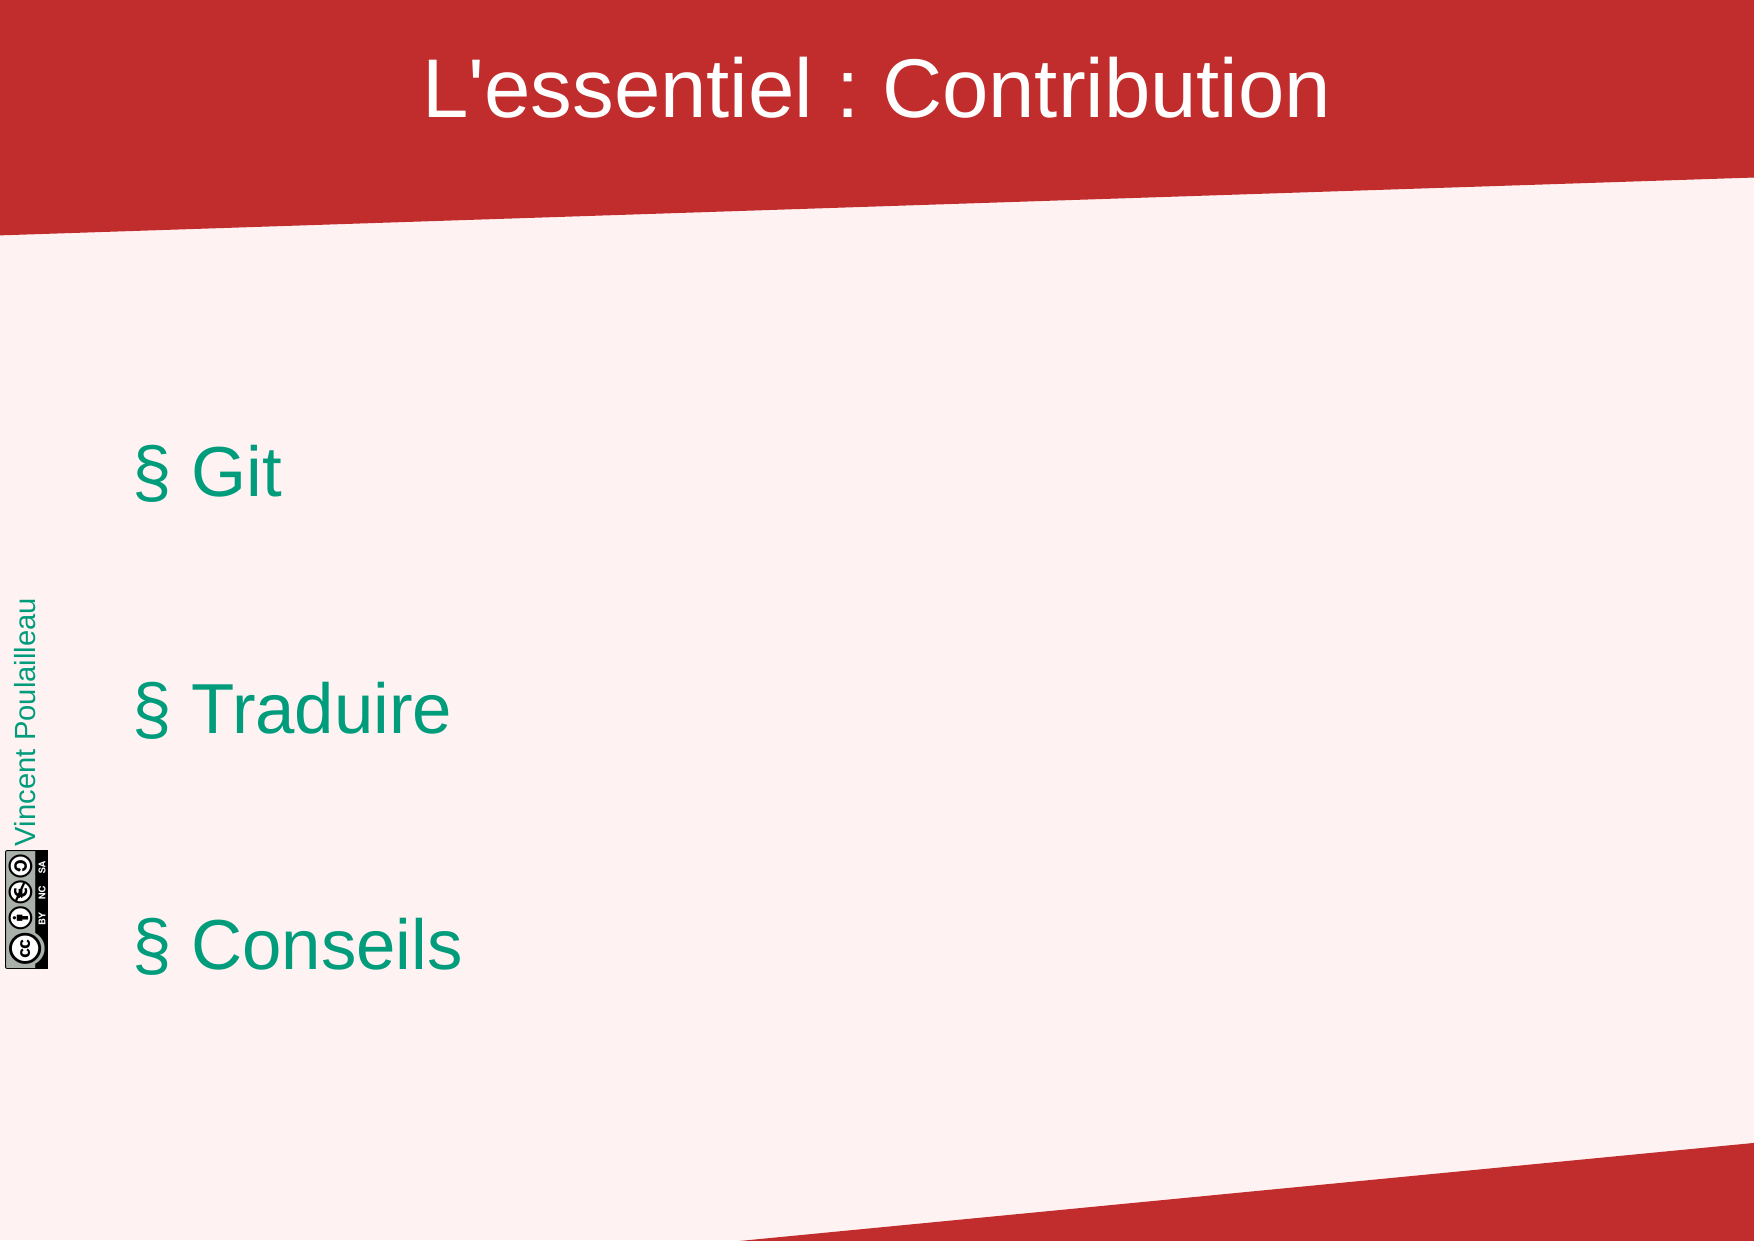

L'essentiel : Contribution
§ Git
§ Traduire
§ Conseils
© 2019 Vincent Poulailleau